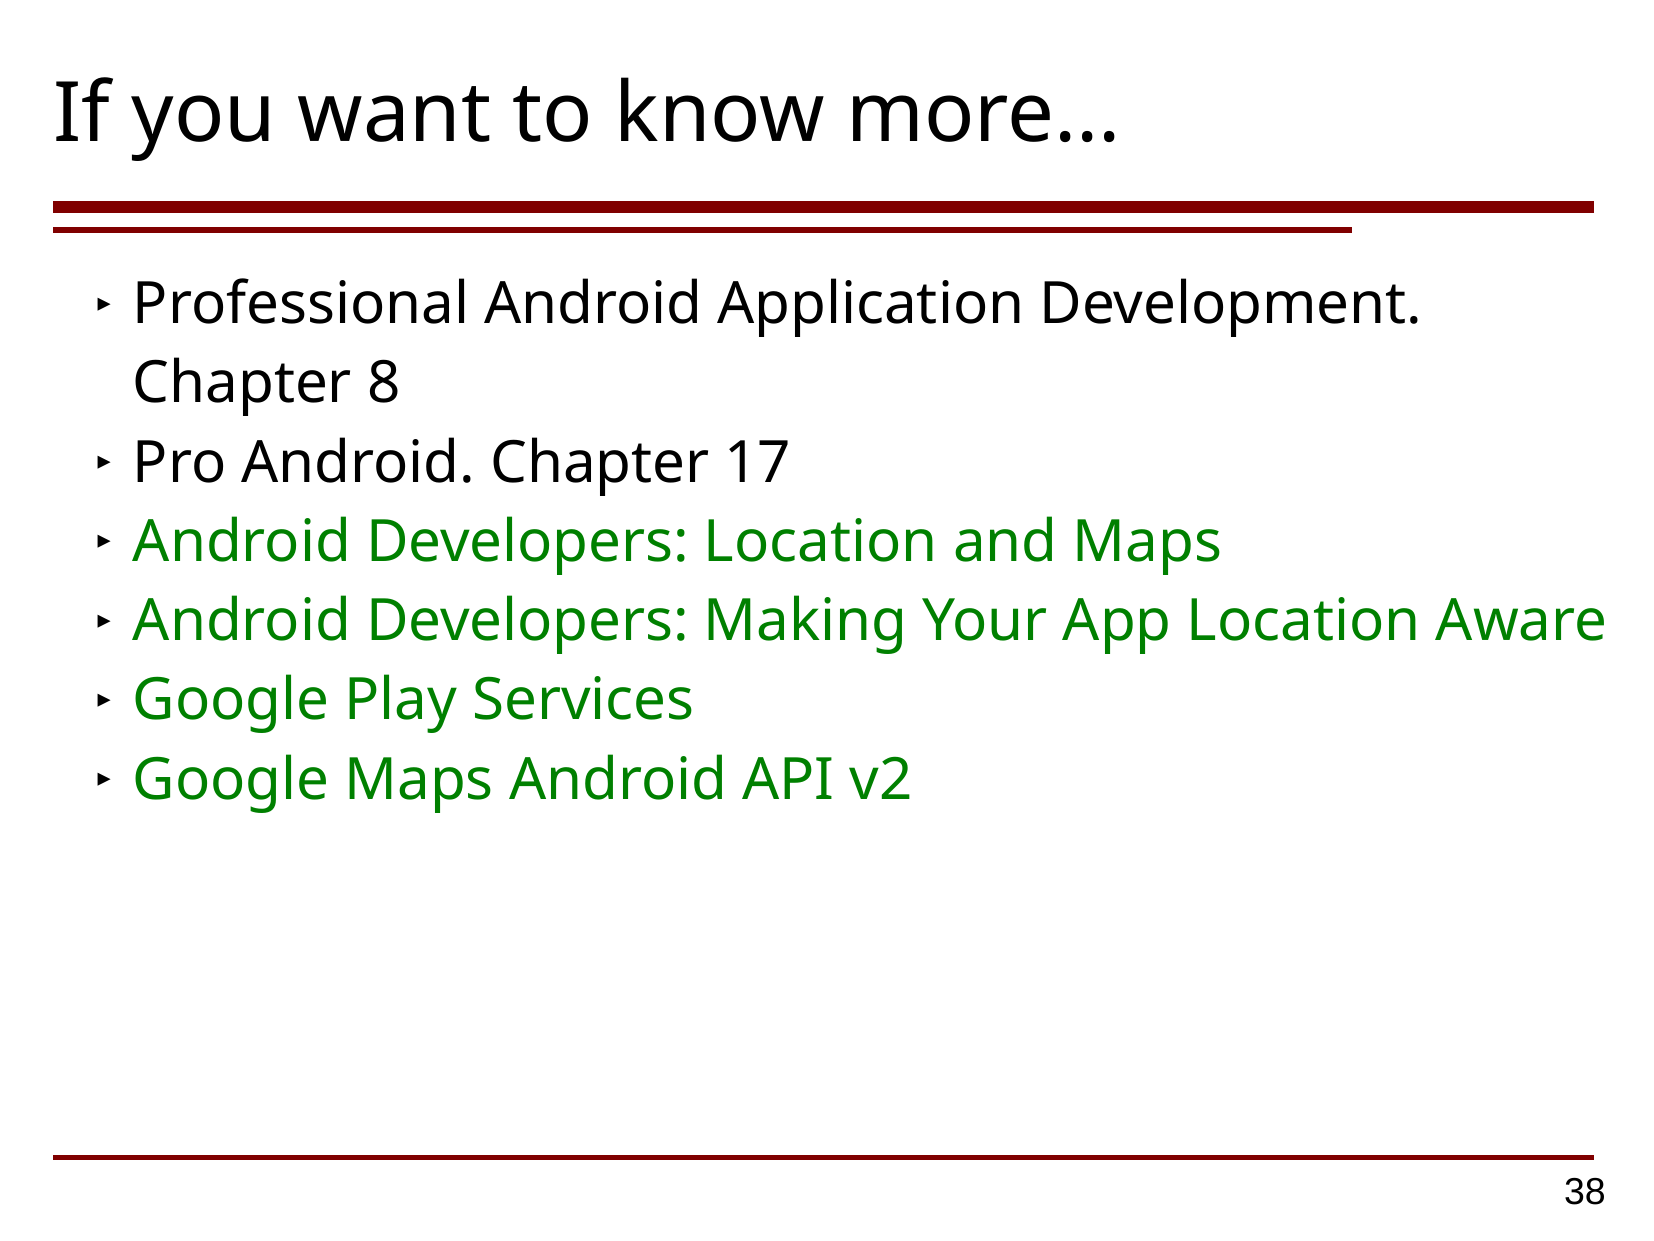

# If you want to know more...
Professional Android Application Development.
Chapter 8
Pro Android. Chapter 17
Android Developers: Location and Maps
Android Developers: Making Your App Location Aware
Google Play Services
Google Maps Android API v2